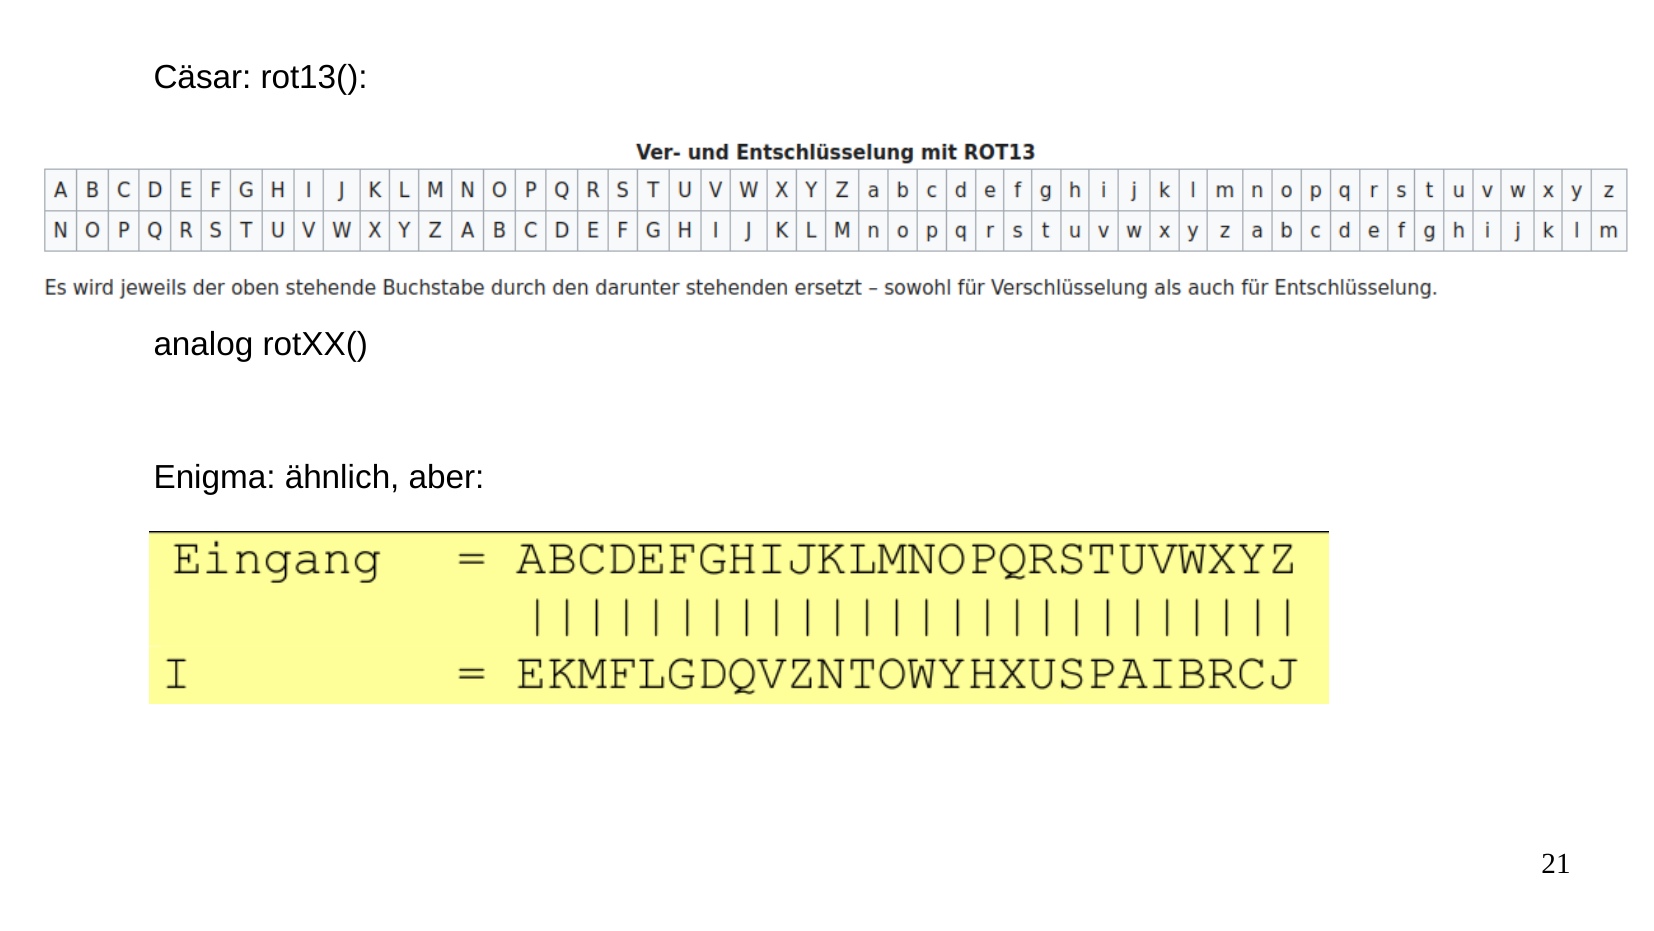

# Cäsar: rot13():
analog rotXX()
Enigma: ähnlich, aber:
21